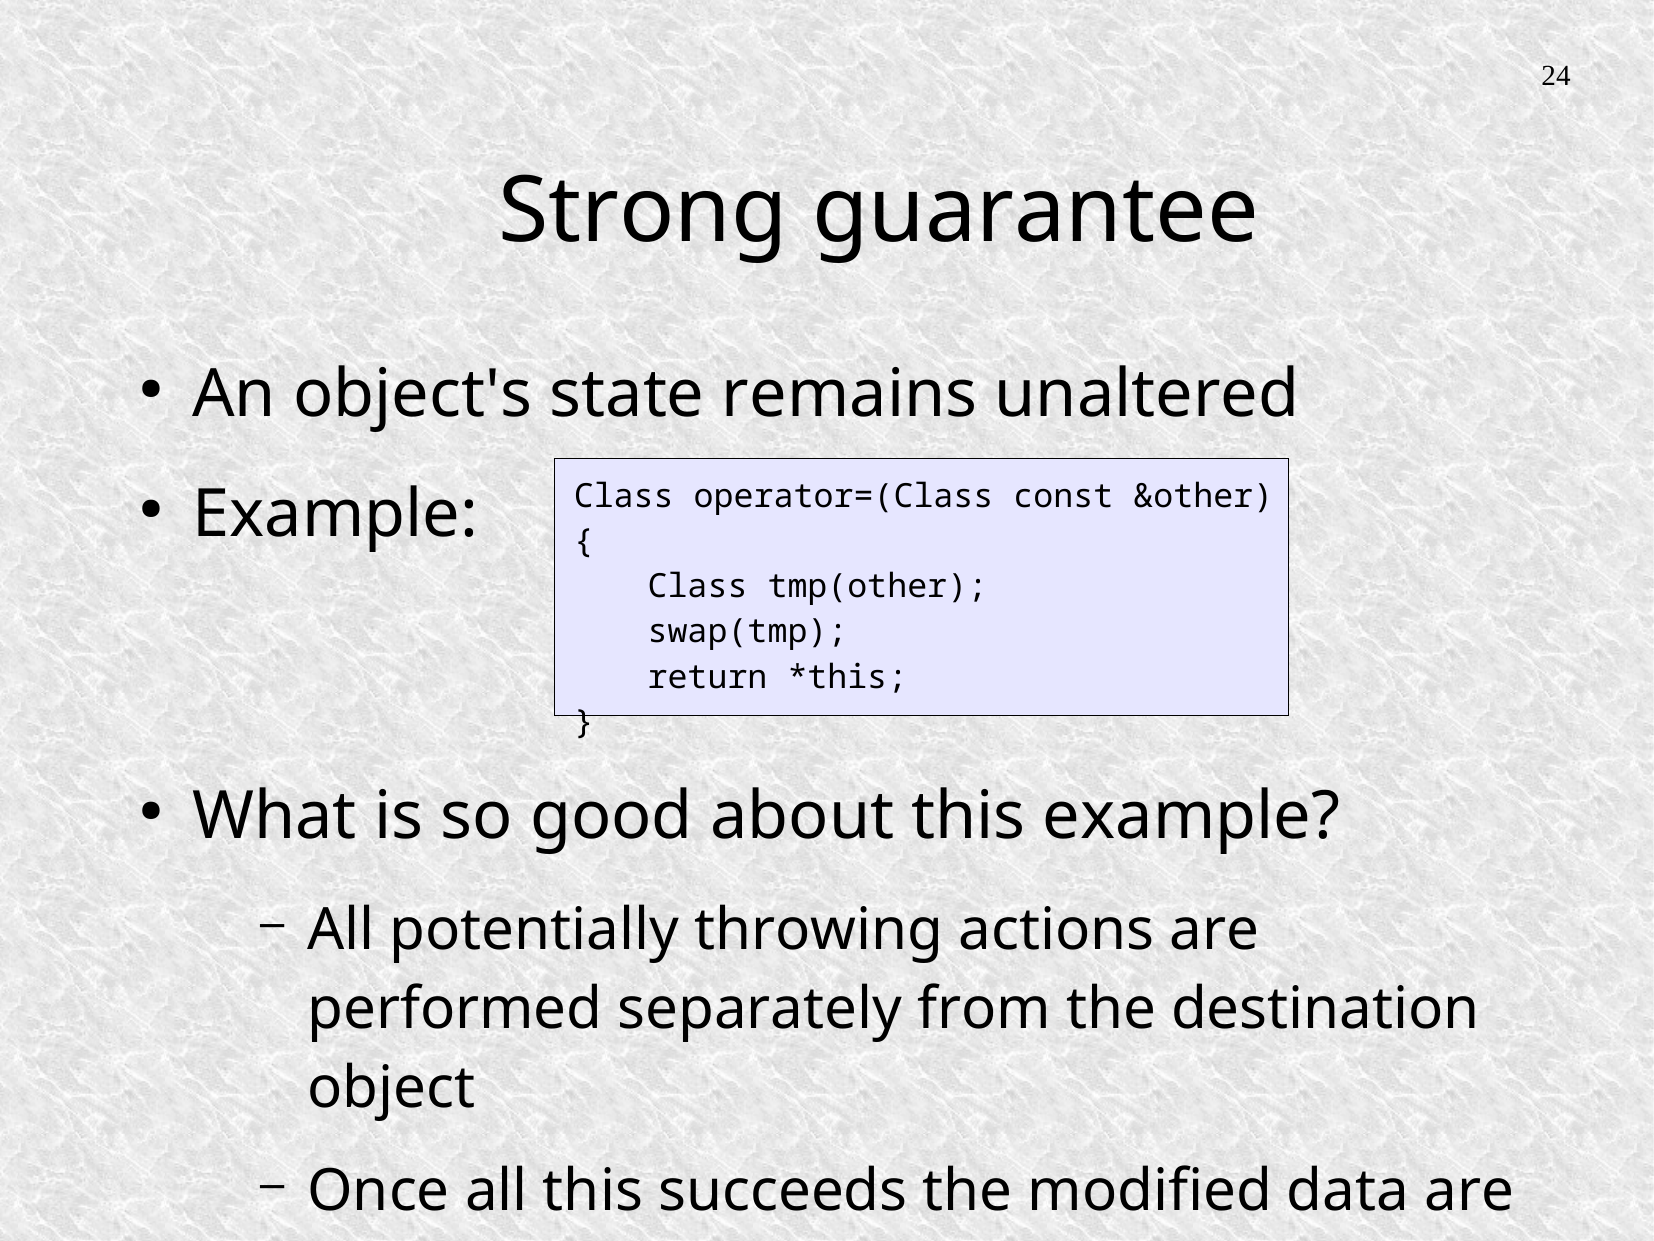

24
# Strong guarantee
An object's state remains unaltered
Example:
What is so good about this example?
All potentially throwing actions are performed separately from the destination object
Once all this succeeds the modified data are installed using nothrow operations.
Class operator=(Class const &other)
{
	Class tmp(other);
	swap(tmp);
	return *this;
}